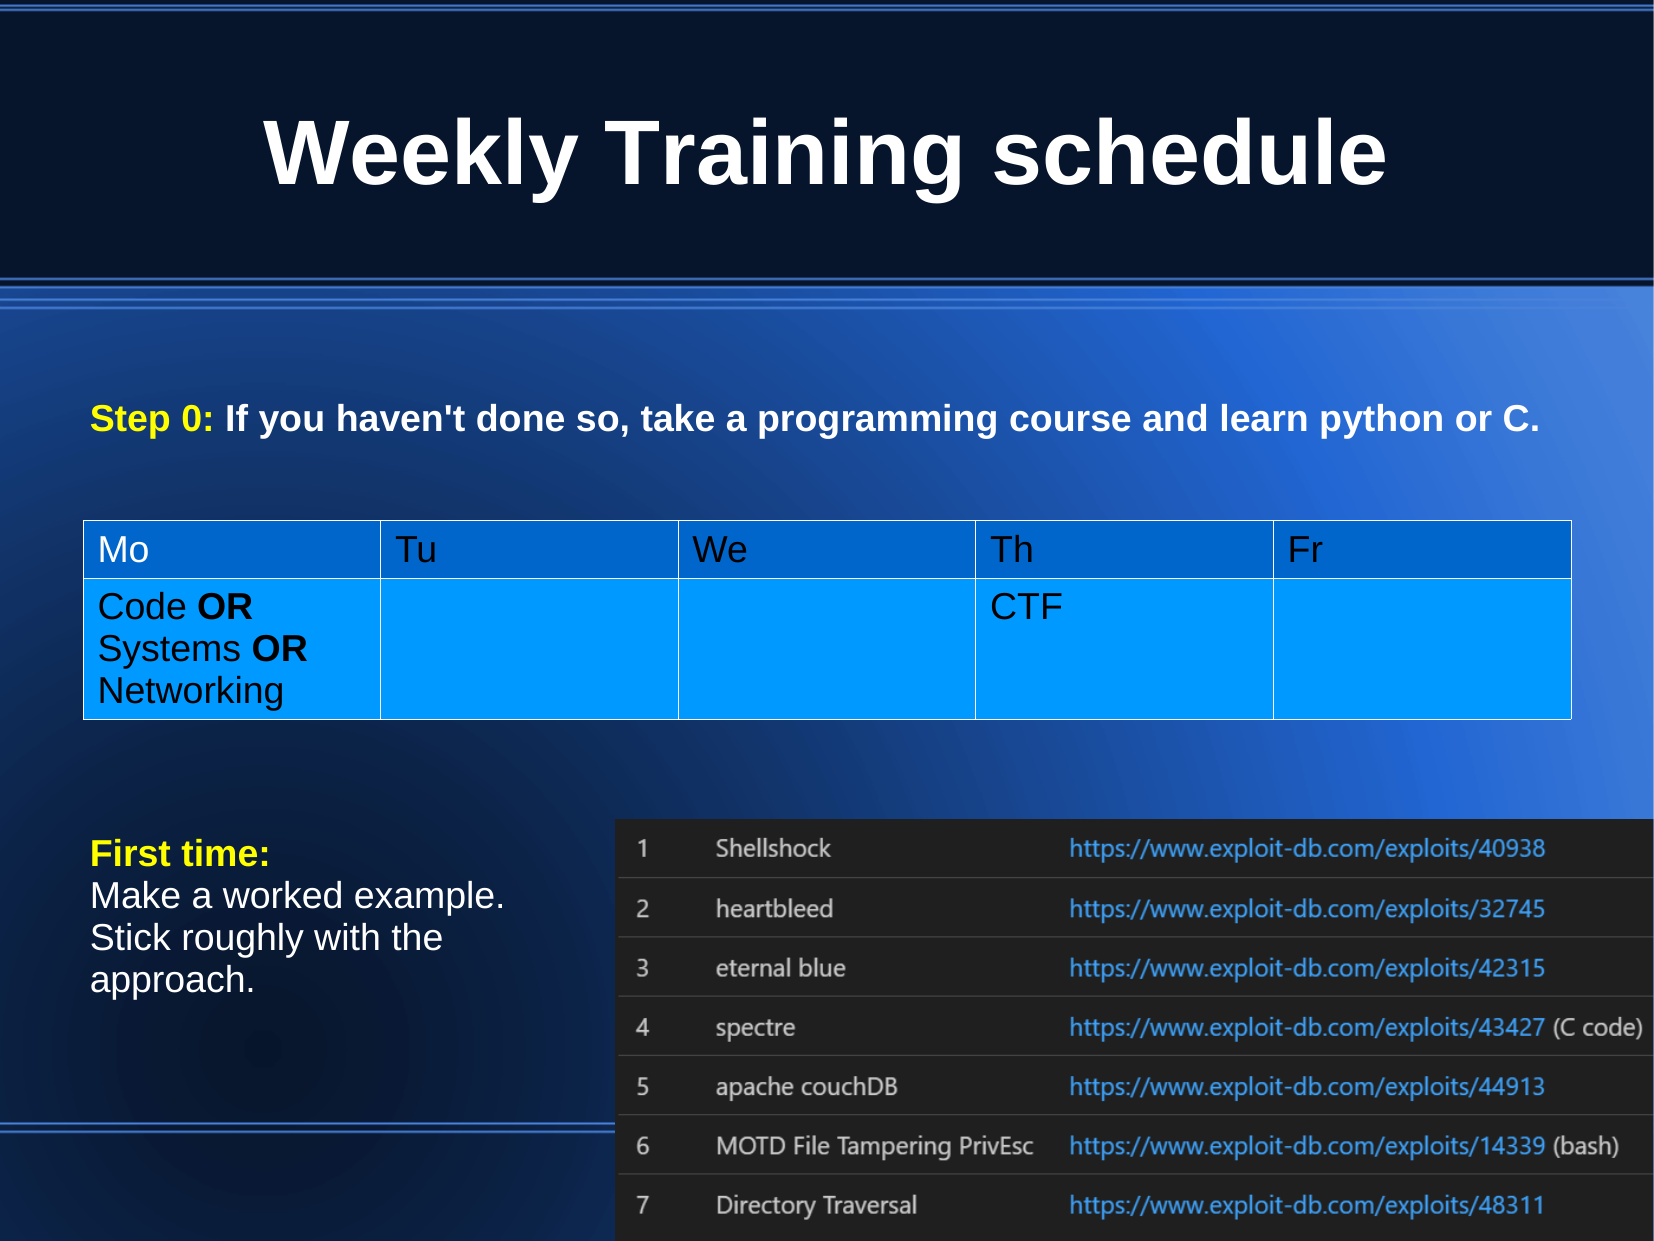

# Weekly Training schedule
Step 0: If you haven't done so, take a programming course and learn python or C.
| Mo | Tu | We | Th | Fr |
| --- | --- | --- | --- | --- |
| Code OR Systems OR Networking | | | CTF | |
First time:
Make a worked example. Stick roughly with the approach.